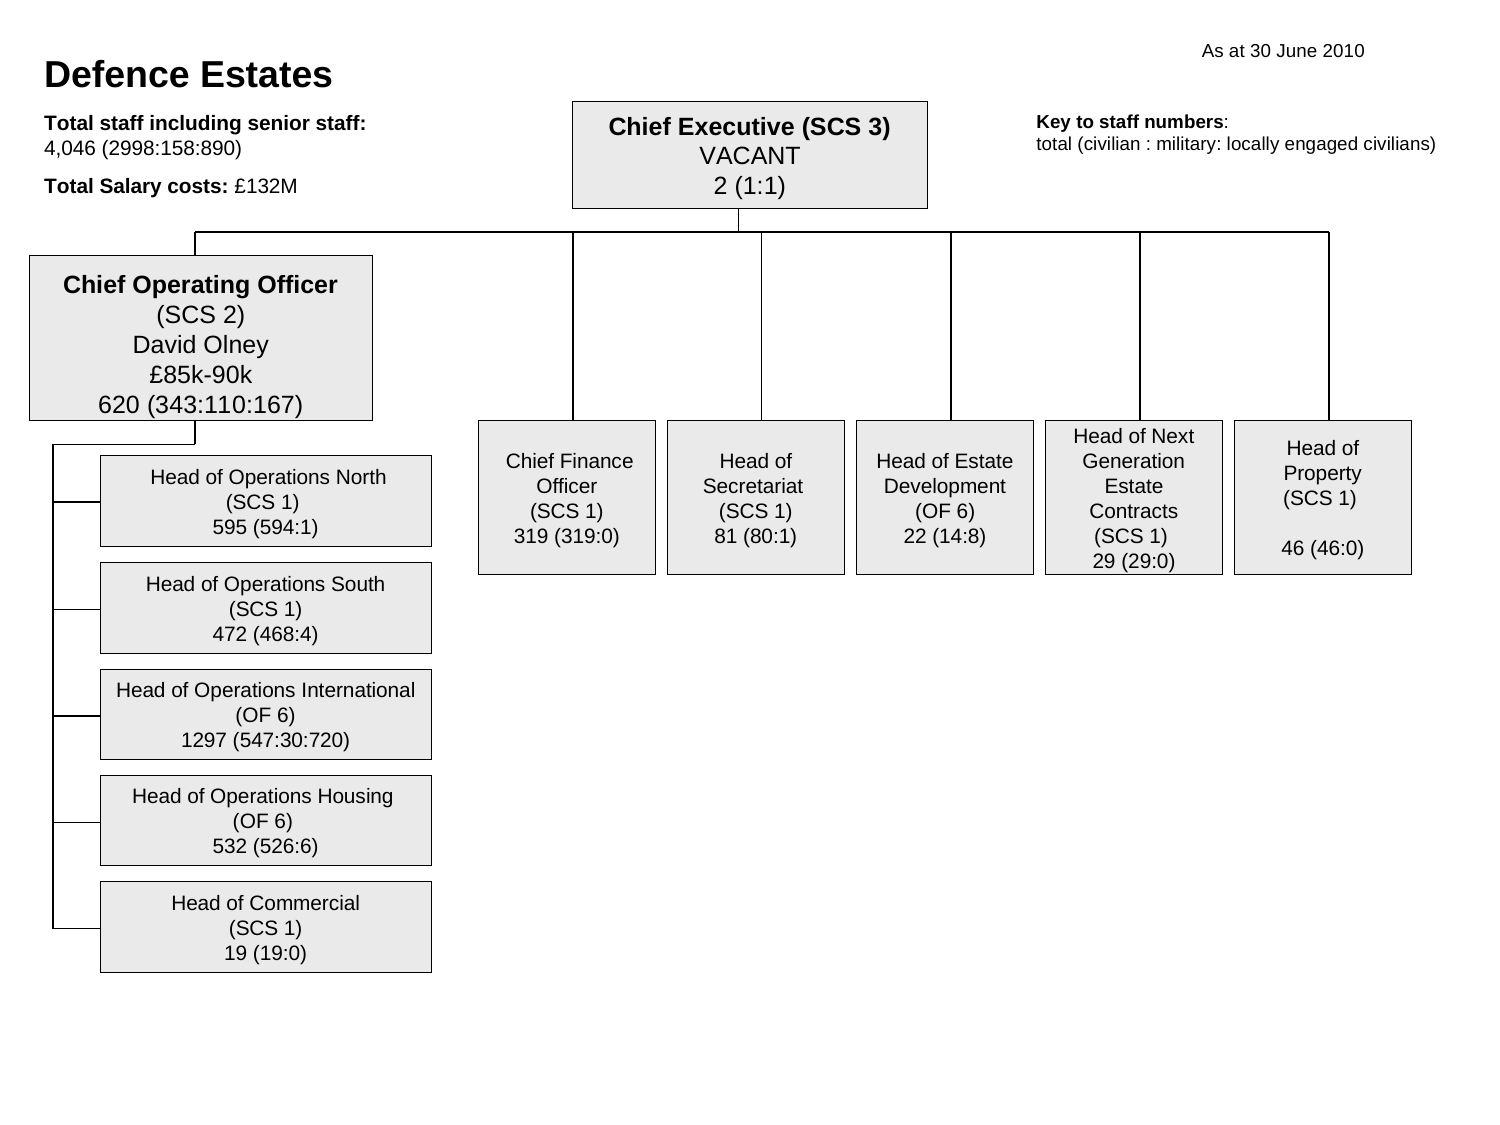

As at 30 June 2010
Defence Estates
Total staff including senior staff: 4,046 (2998:158:890)
Total Salary costs: £132M
Chief Executive (SCS 3)
VACANT
2 (1:1)
Key to staff numbers:
total (civilian : military: locally engaged civilians)
Chief Operating Officer
(SCS 2)
David Olney
£85k-90k
620 (343:110:167)
 Chief Finance Officer
(SCS 1)
319 (319:0)
Head of Secretariat
(SCS 1)
81 (80:1)
Head of Estate Development
(OF 6)
22 (14:8)
Head of Next Generation Estate Contracts
(SCS 1)
29 (29:0)
Head of Property
(SCS 1)
46 (46:0)
 Head of Operations North
(SCS 1)
595 (594:1)
Head of Operations South
(SCS 1)
472 (468:4)
Head of Operations International
(OF 6)
1297 (547:30:720)
Head of Operations Housing
(OF 6)
532 (526:6)
Head of Commercial
(SCS 1)
19 (19:0)